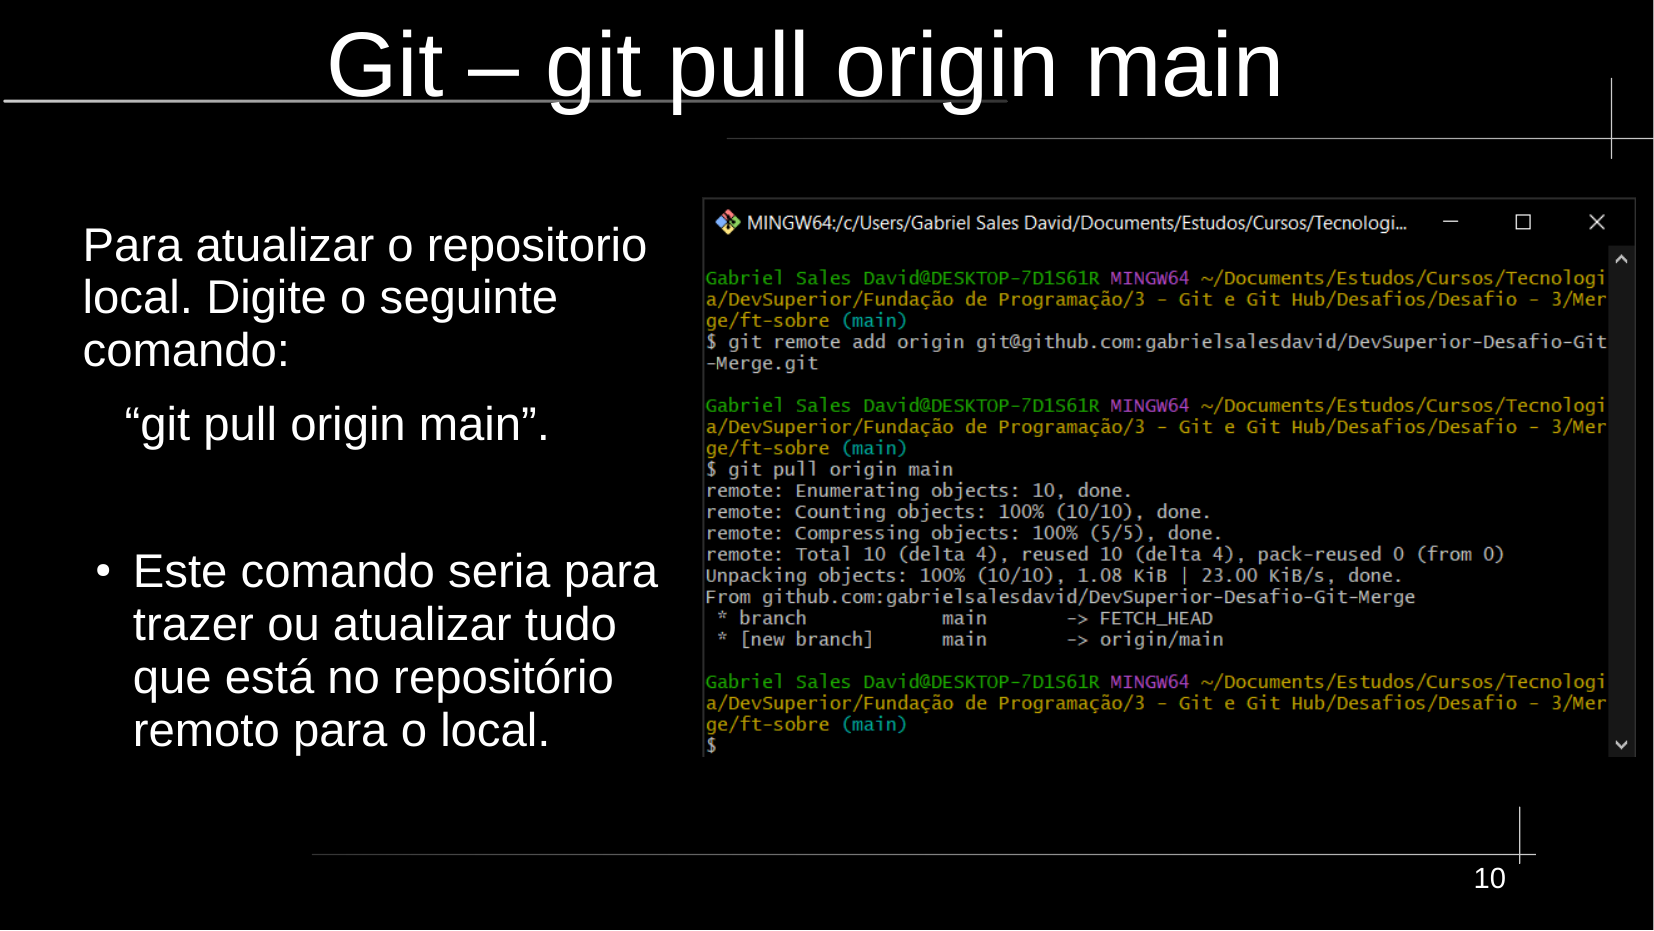

# Git – git pull origin main
Para atualizar o repositorio local. Digite o seguinte comando:
“git pull origin main”.
Este comando seria para trazer ou atualizar tudo que está no repositório remoto para o local.
10